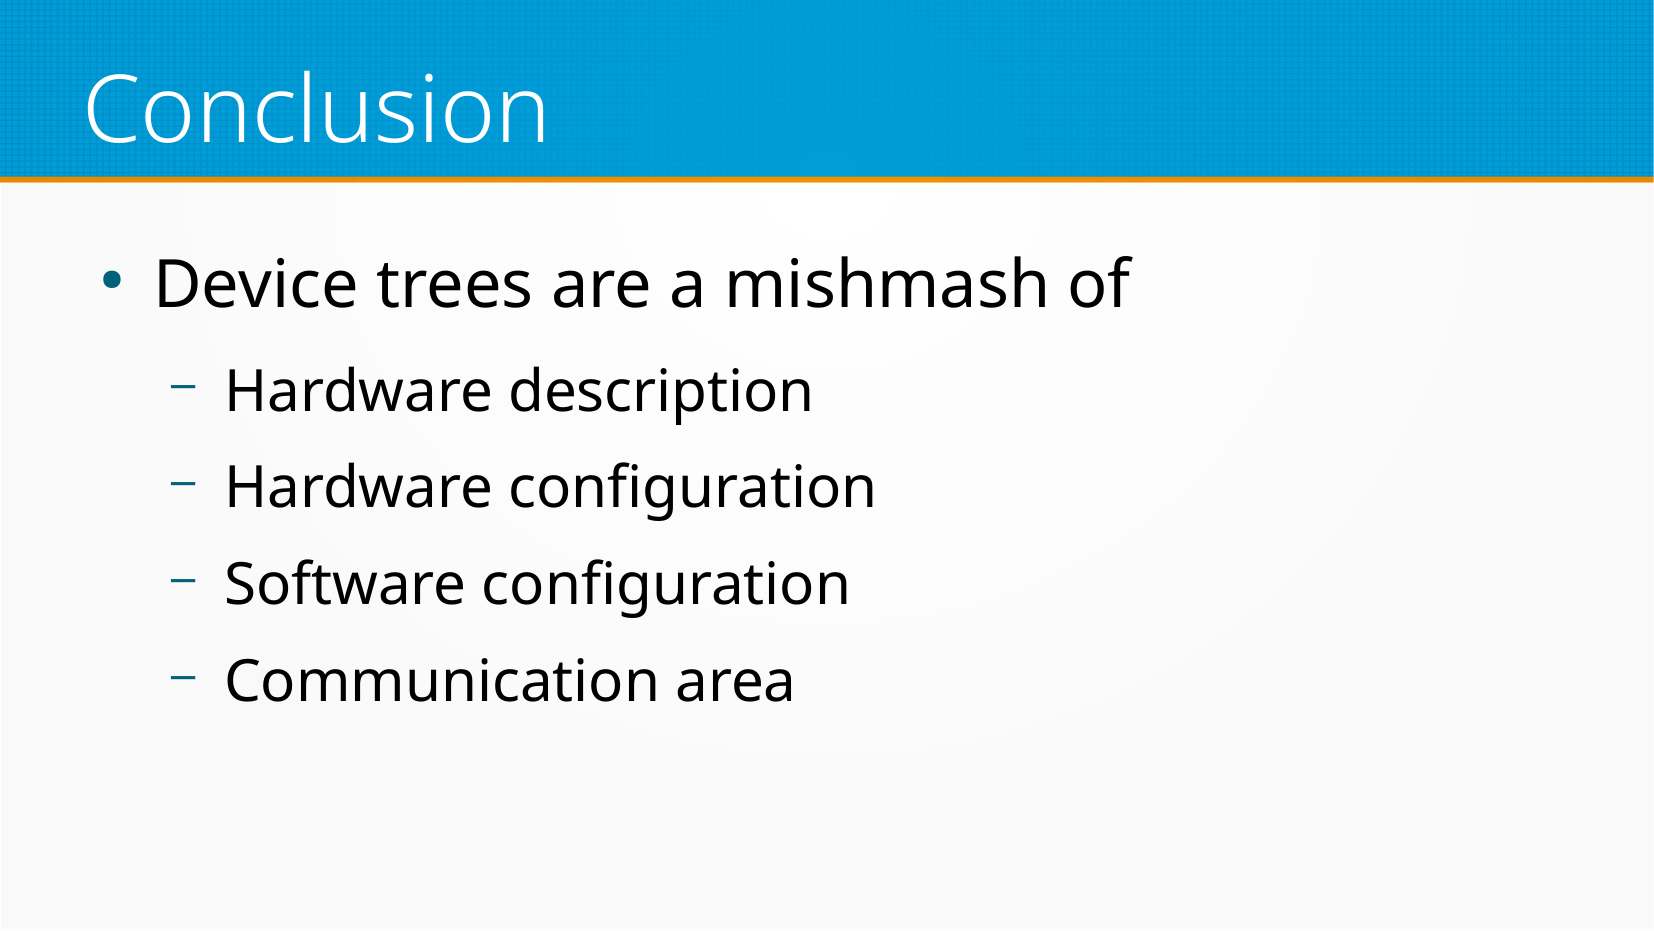

# Conclusion
Device trees are a mishmash of
Hardware description
Hardware configuration
Software configuration
Communication area